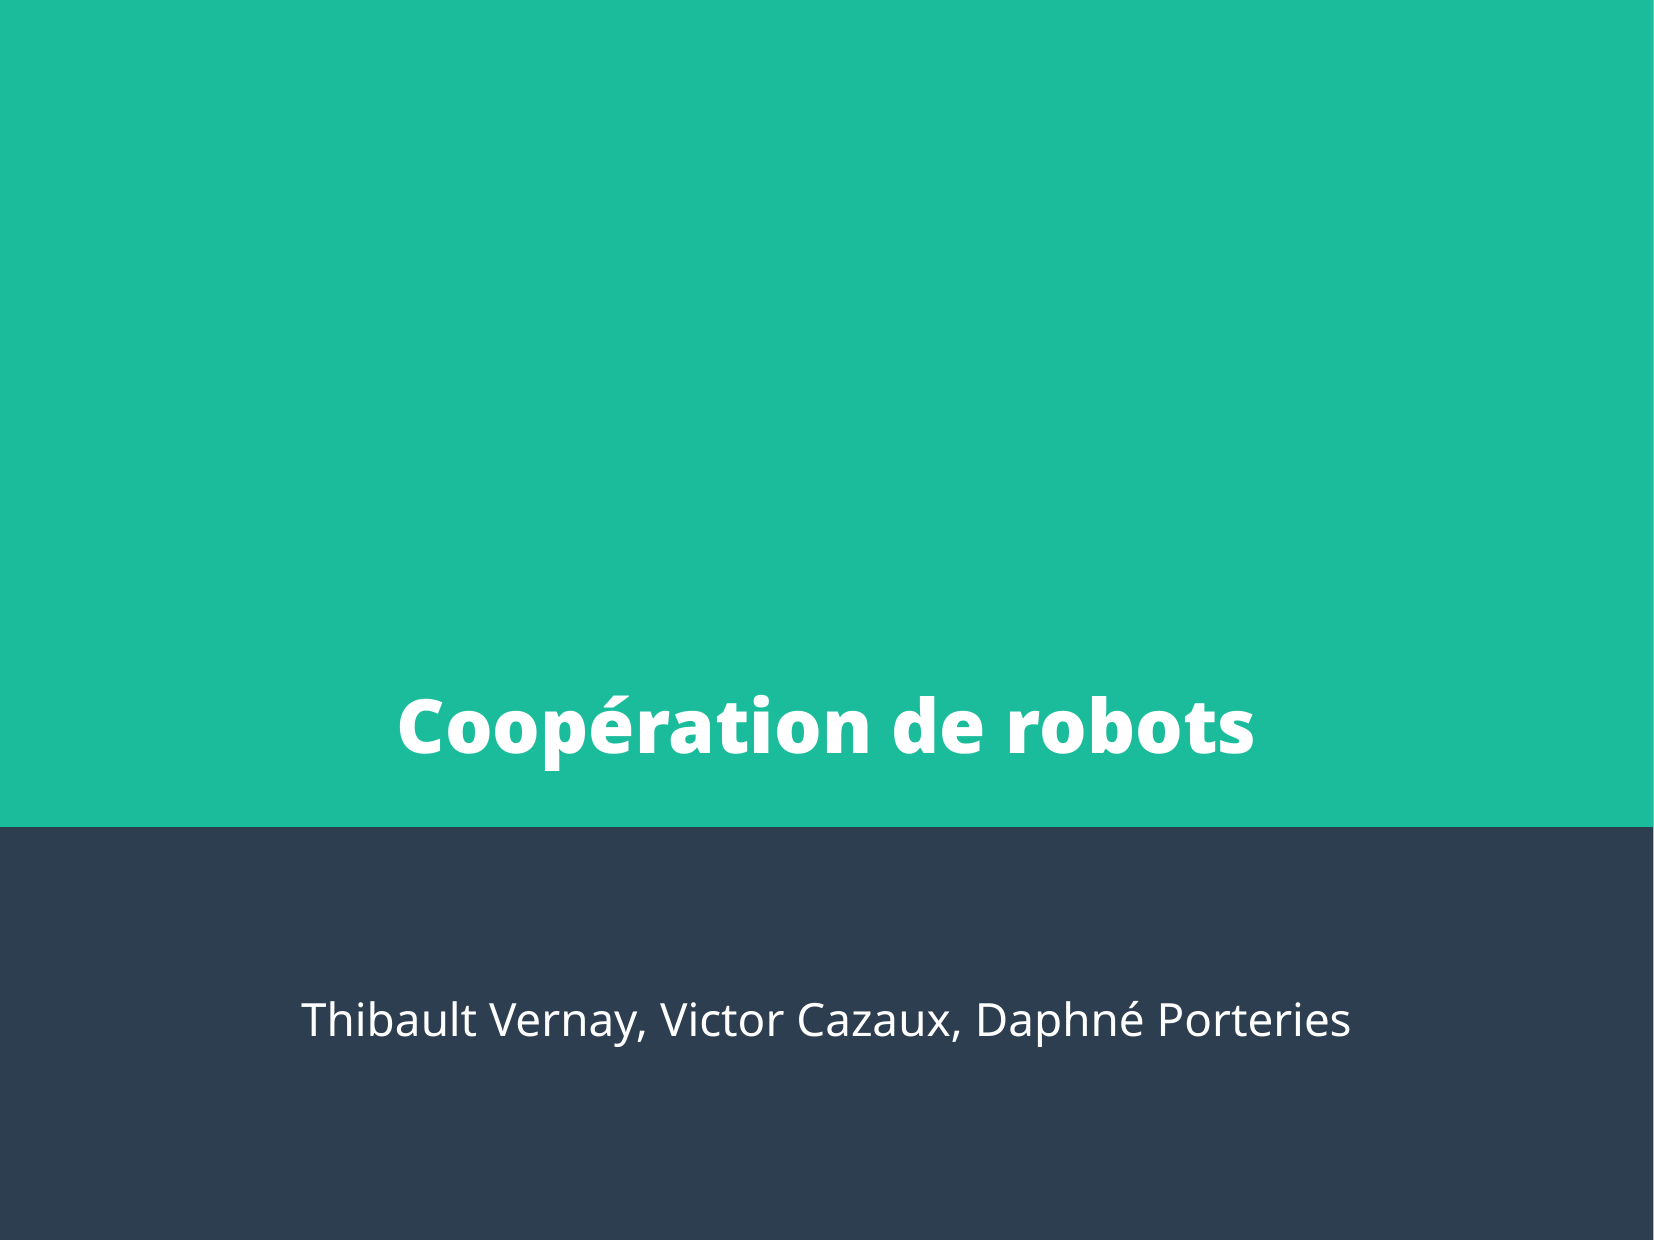

# Coopération de robots
Thibault Vernay, Victor Cazaux, Daphné Porteries